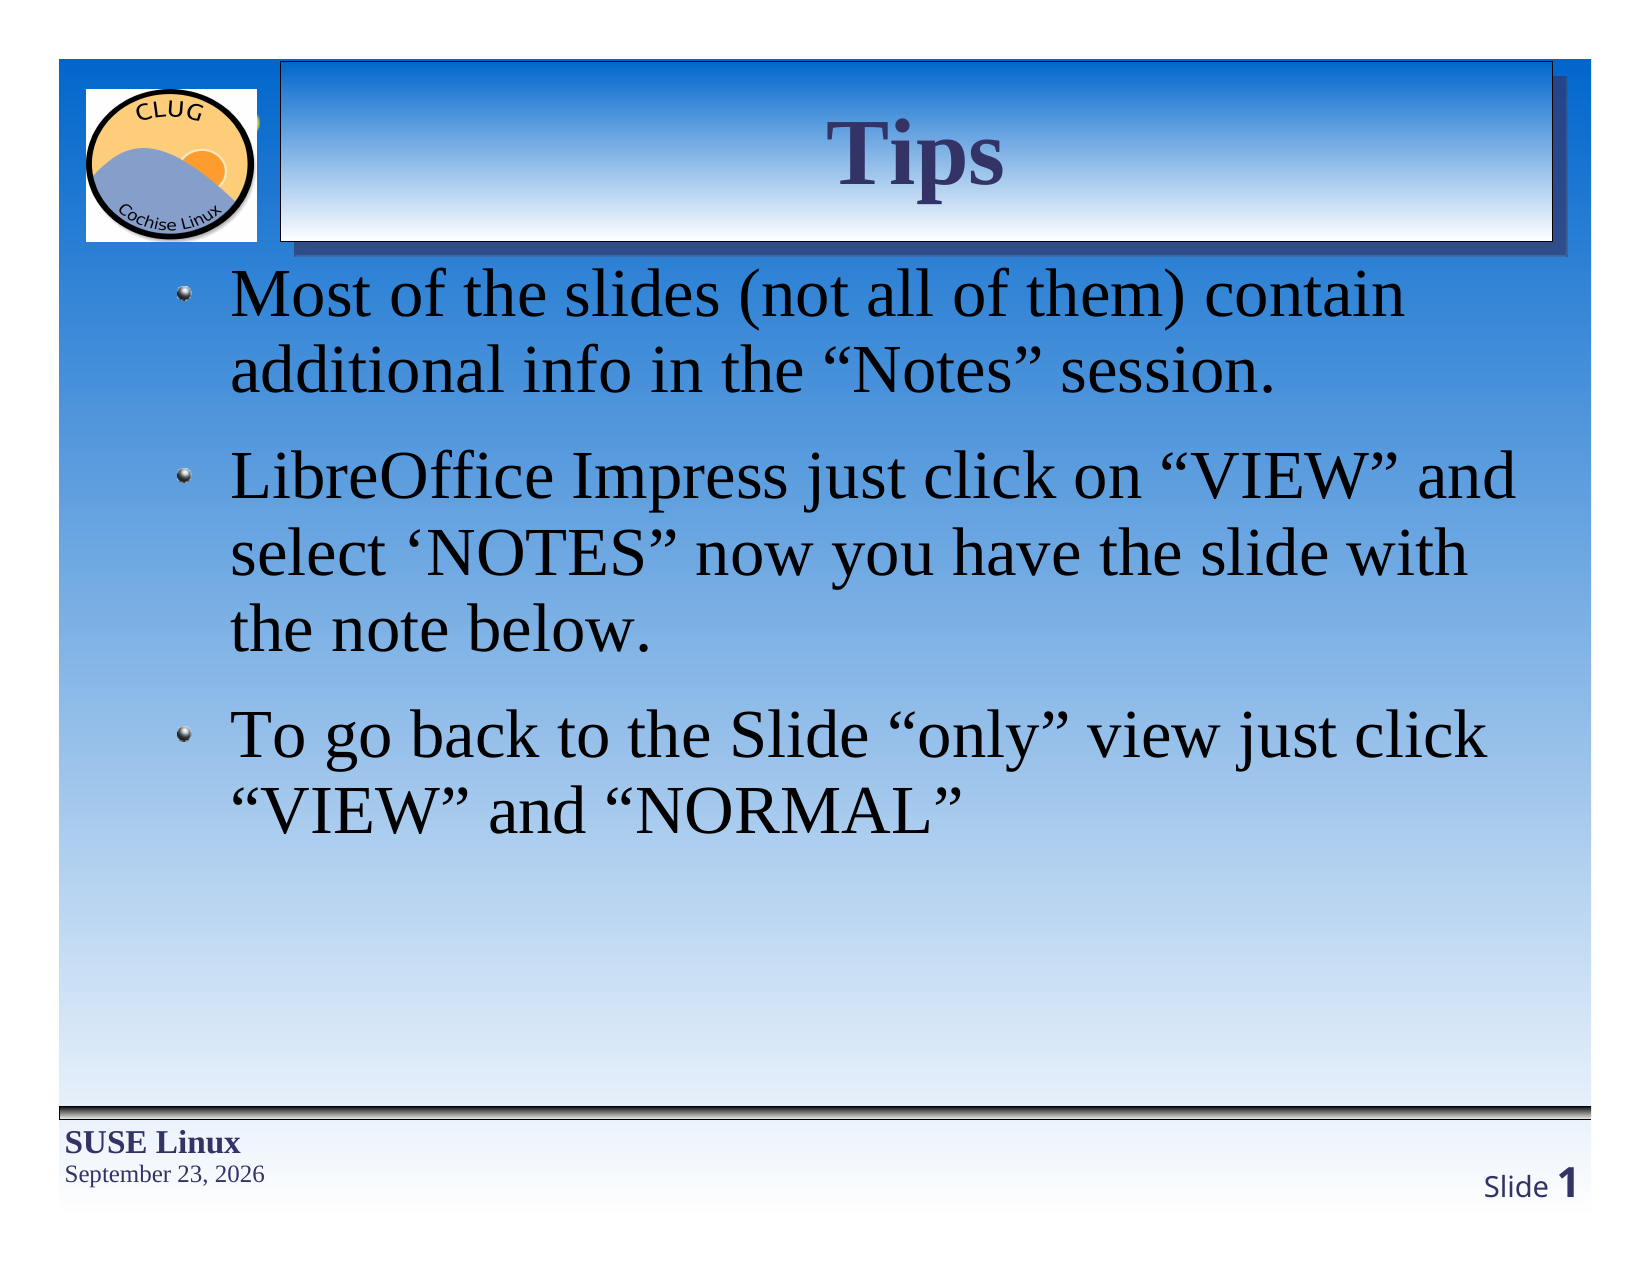

# Tips
Most of the slides (not all of them) contain additional info in the “Notes” session.
LibreOffice Impress just click on “VIEW” and select ‘NOTES” now you have the slide with the note below.
To go back to the Slide “only” view just click “VIEW” and “NORMAL”